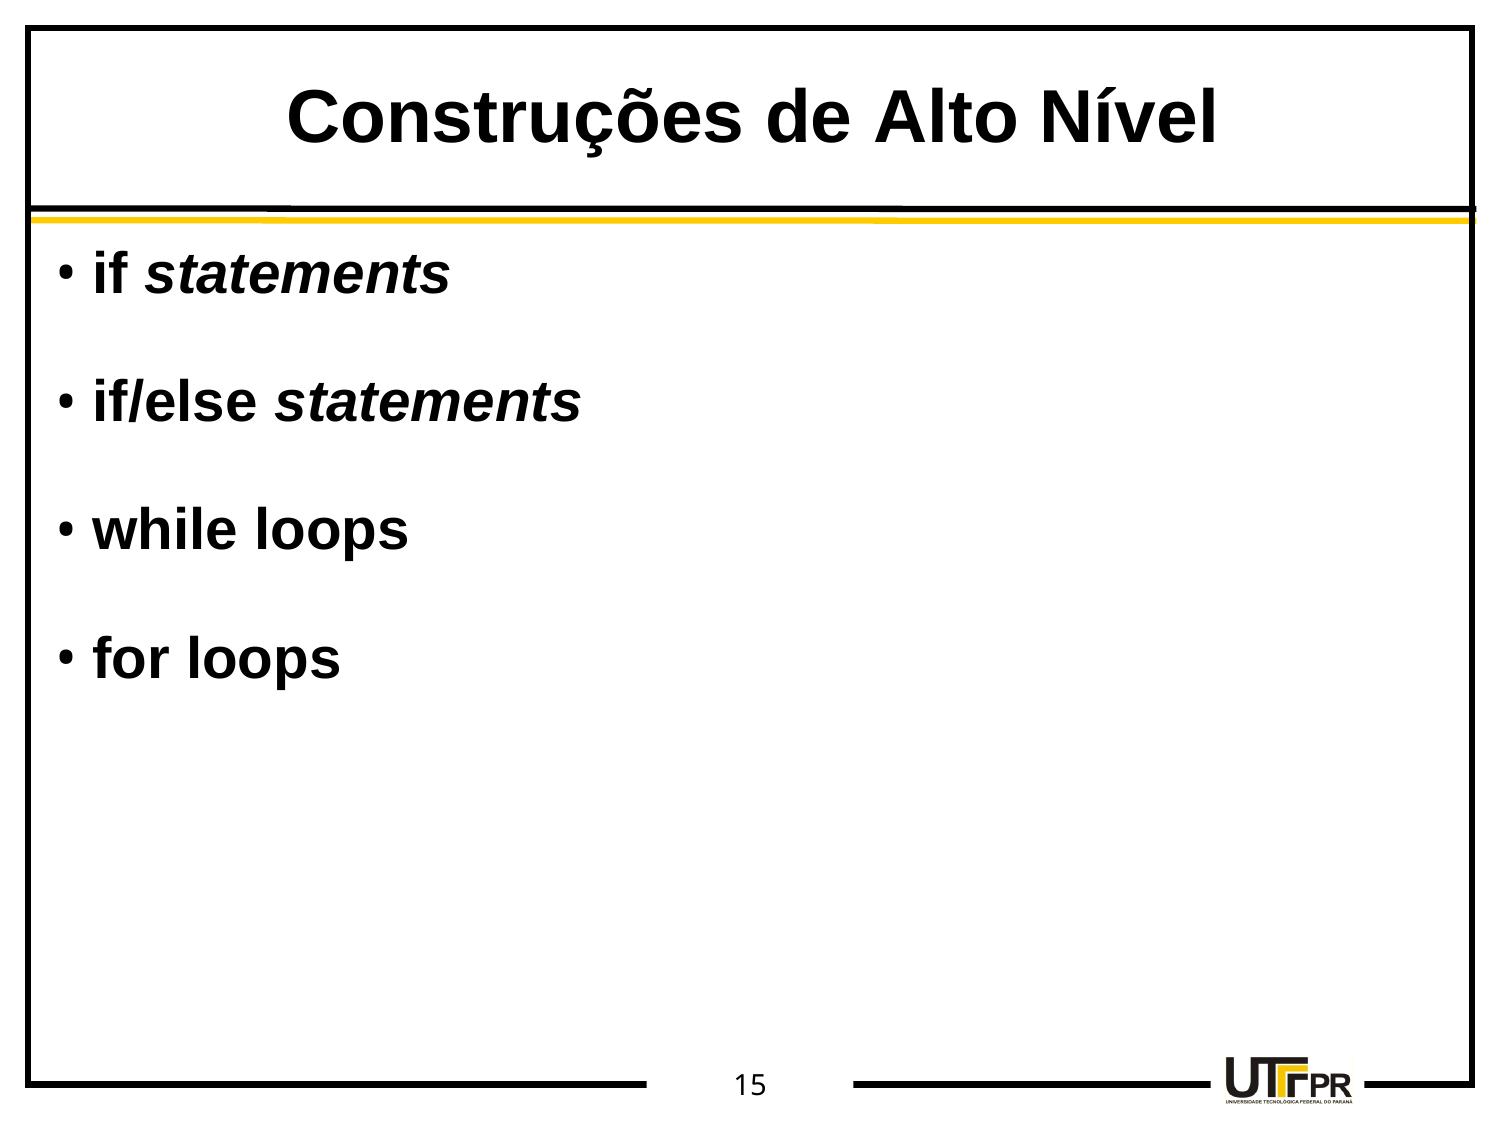

Construções de Alto Nível
# if statements
if/else statements
while loops
for loops